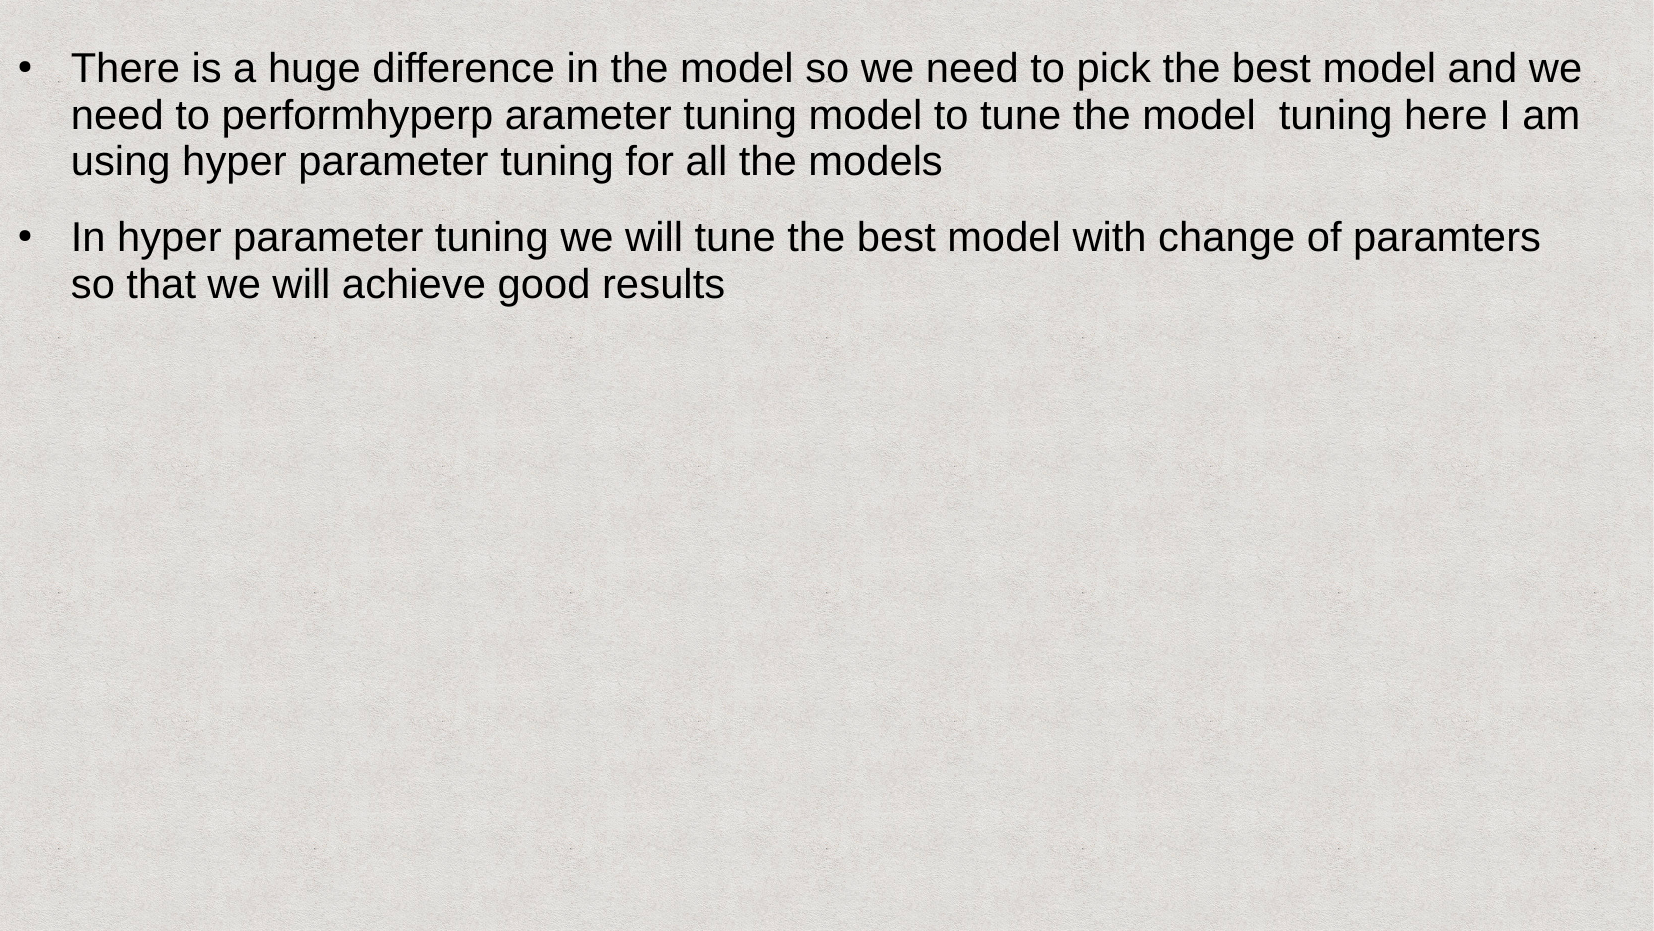

# There is a huge difference in the model so we need to pick the best model and we need to performhyperp arameter tuning model to tune the model tuning here I am using hyper parameter tuning for all the models
In hyper parameter tuning we will tune the best model with change of paramters so that we will achieve good results